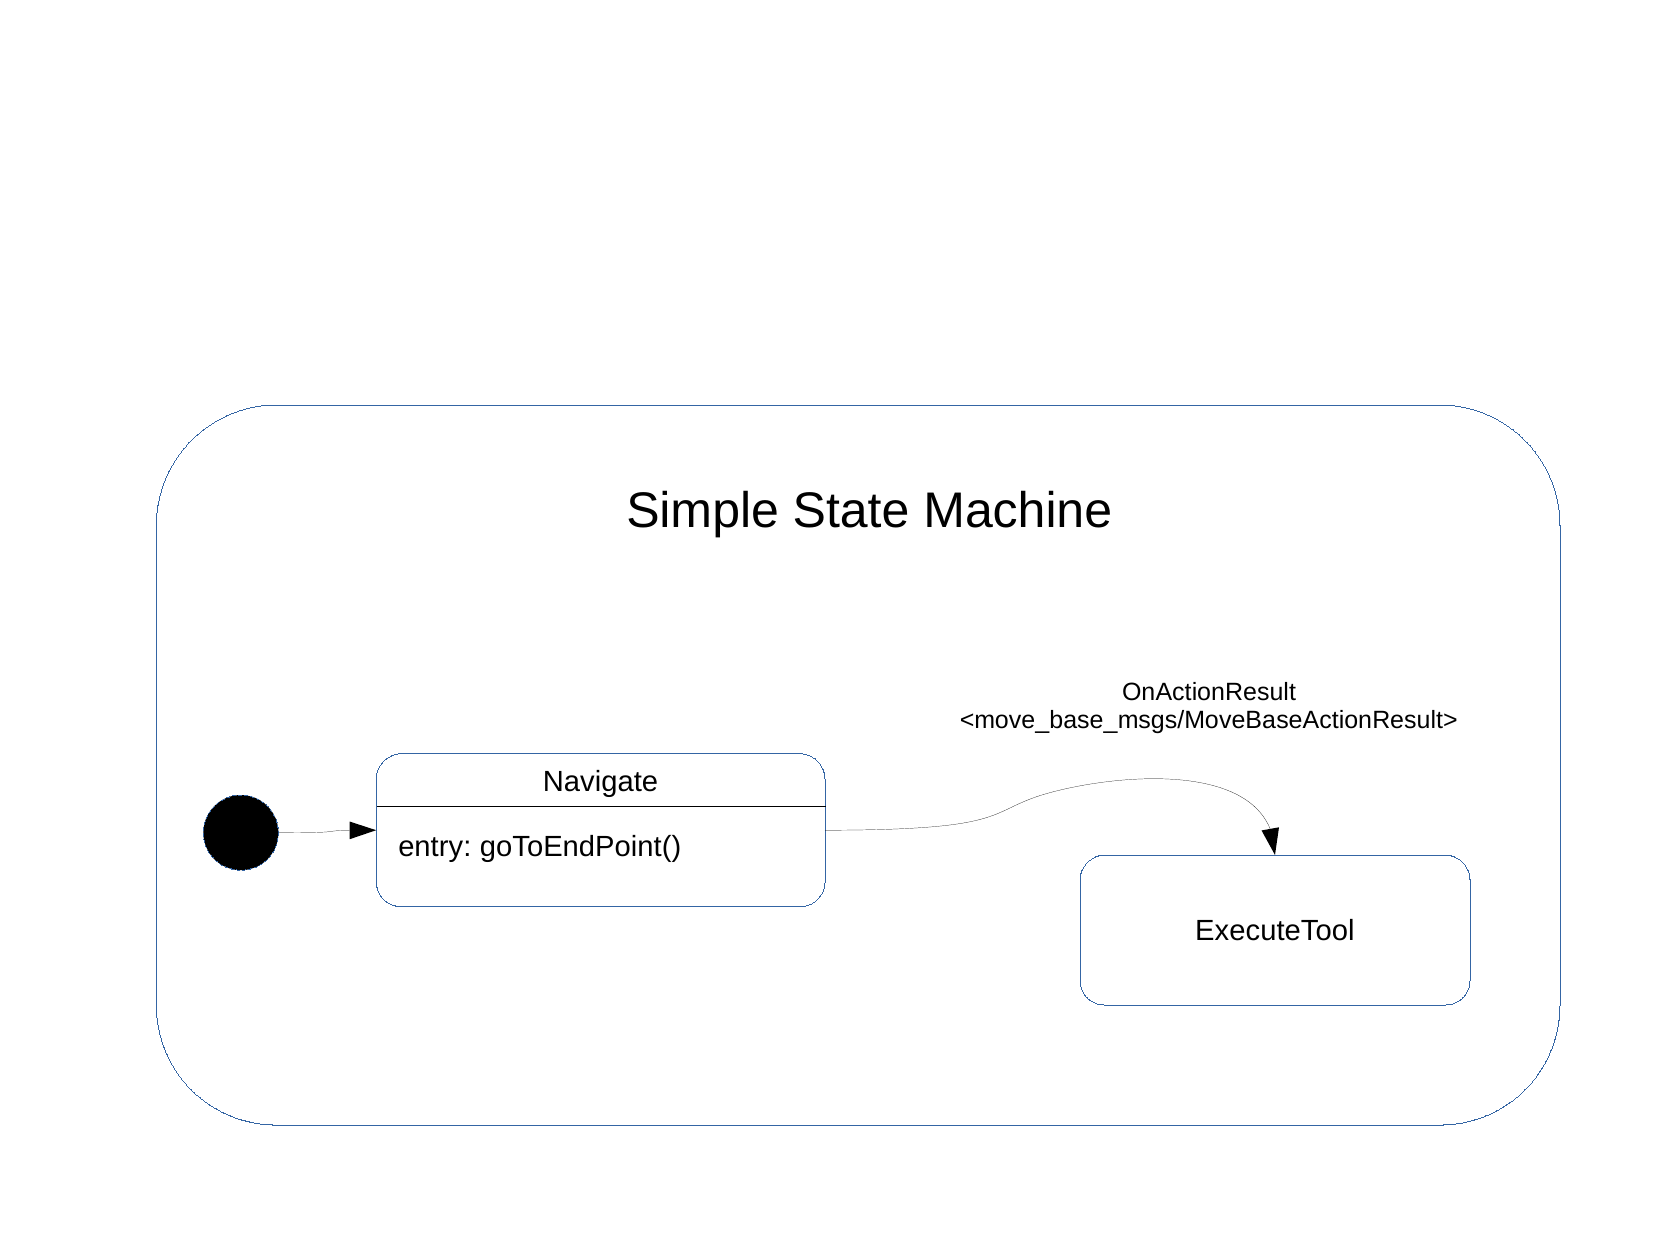

Simple State Machine
OnActionResult
<move_base_msgs/MoveBaseActionResult>
Navigate
entry: goToEndPoint()
ExecuteTool